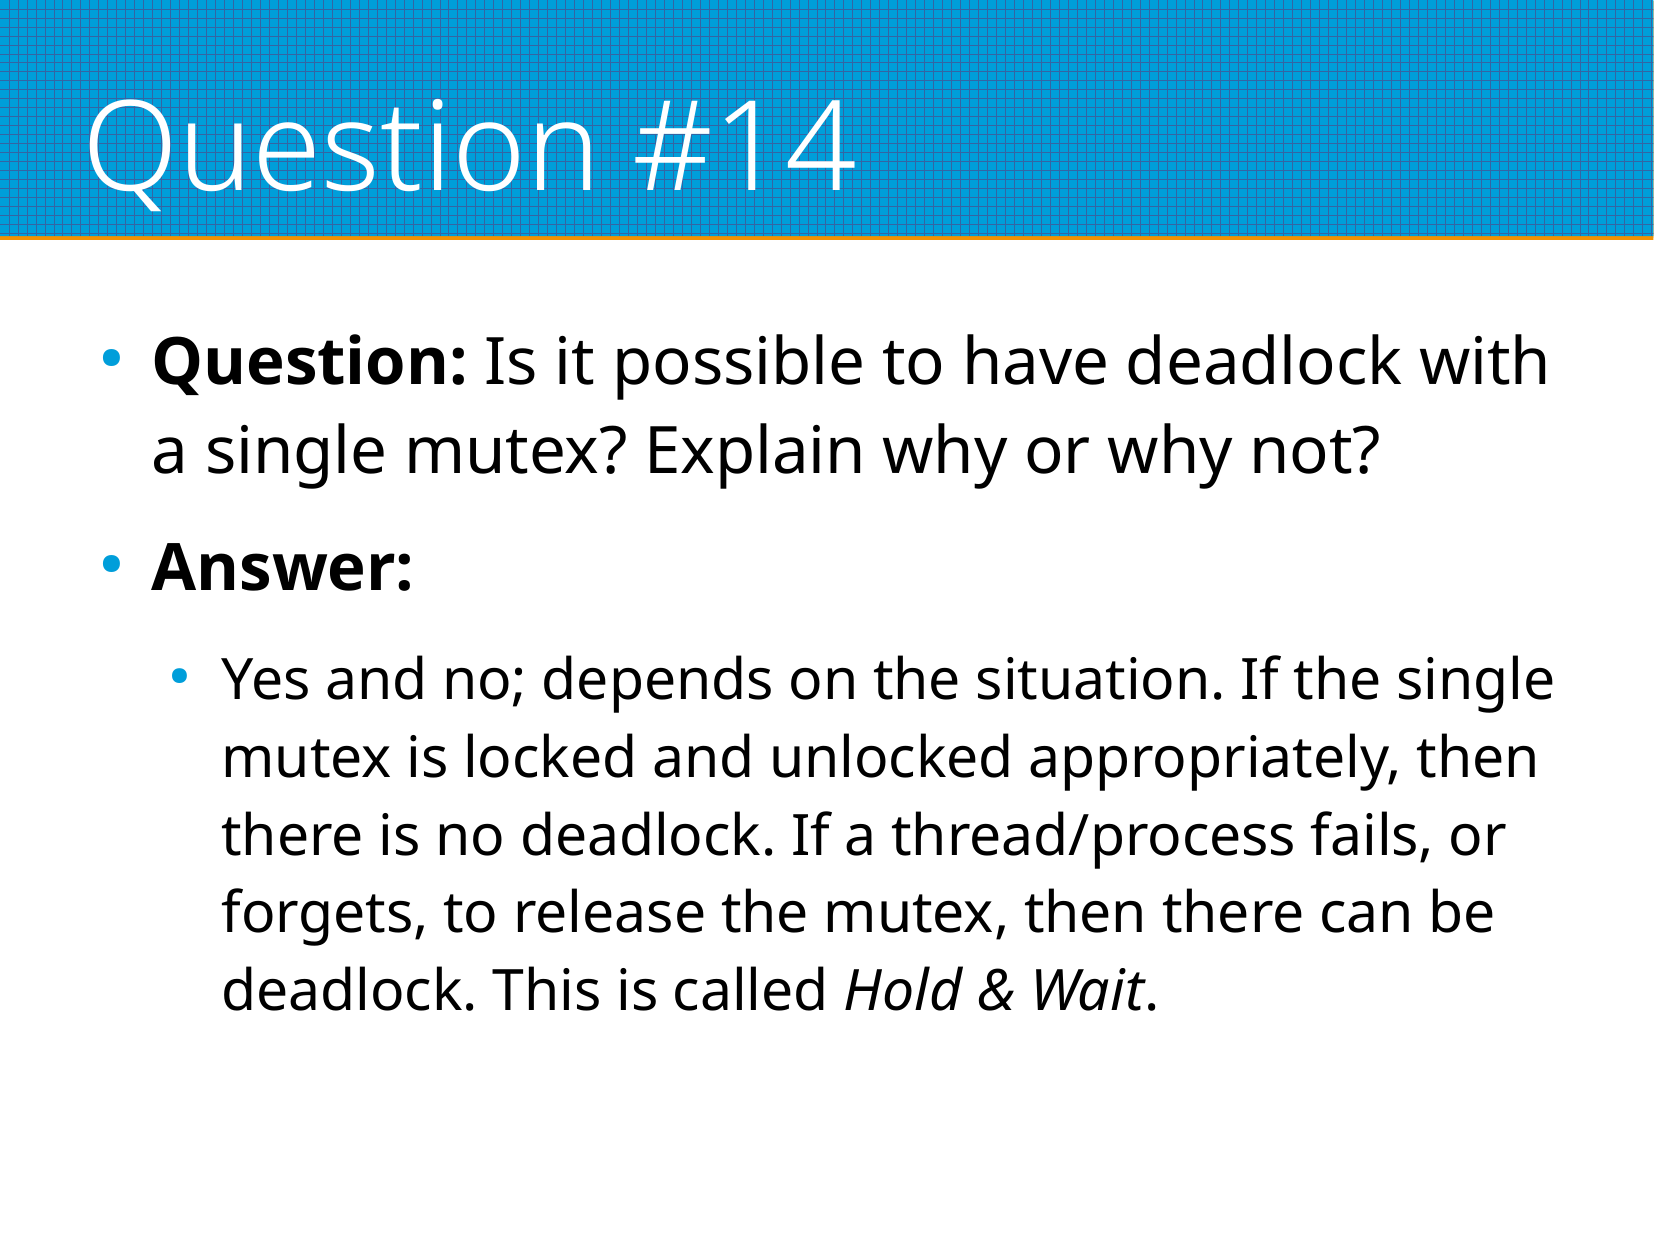

# Question #14
Question: Is it possible to have deadlock with a single mutex? Explain why or why not?
Answer:
Yes and no; depends on the situation. If the single mutex is locked and unlocked appropriately, then there is no deadlock. If a thread/process fails, or forgets, to release the mutex, then there can be deadlock. This is called Hold & Wait.